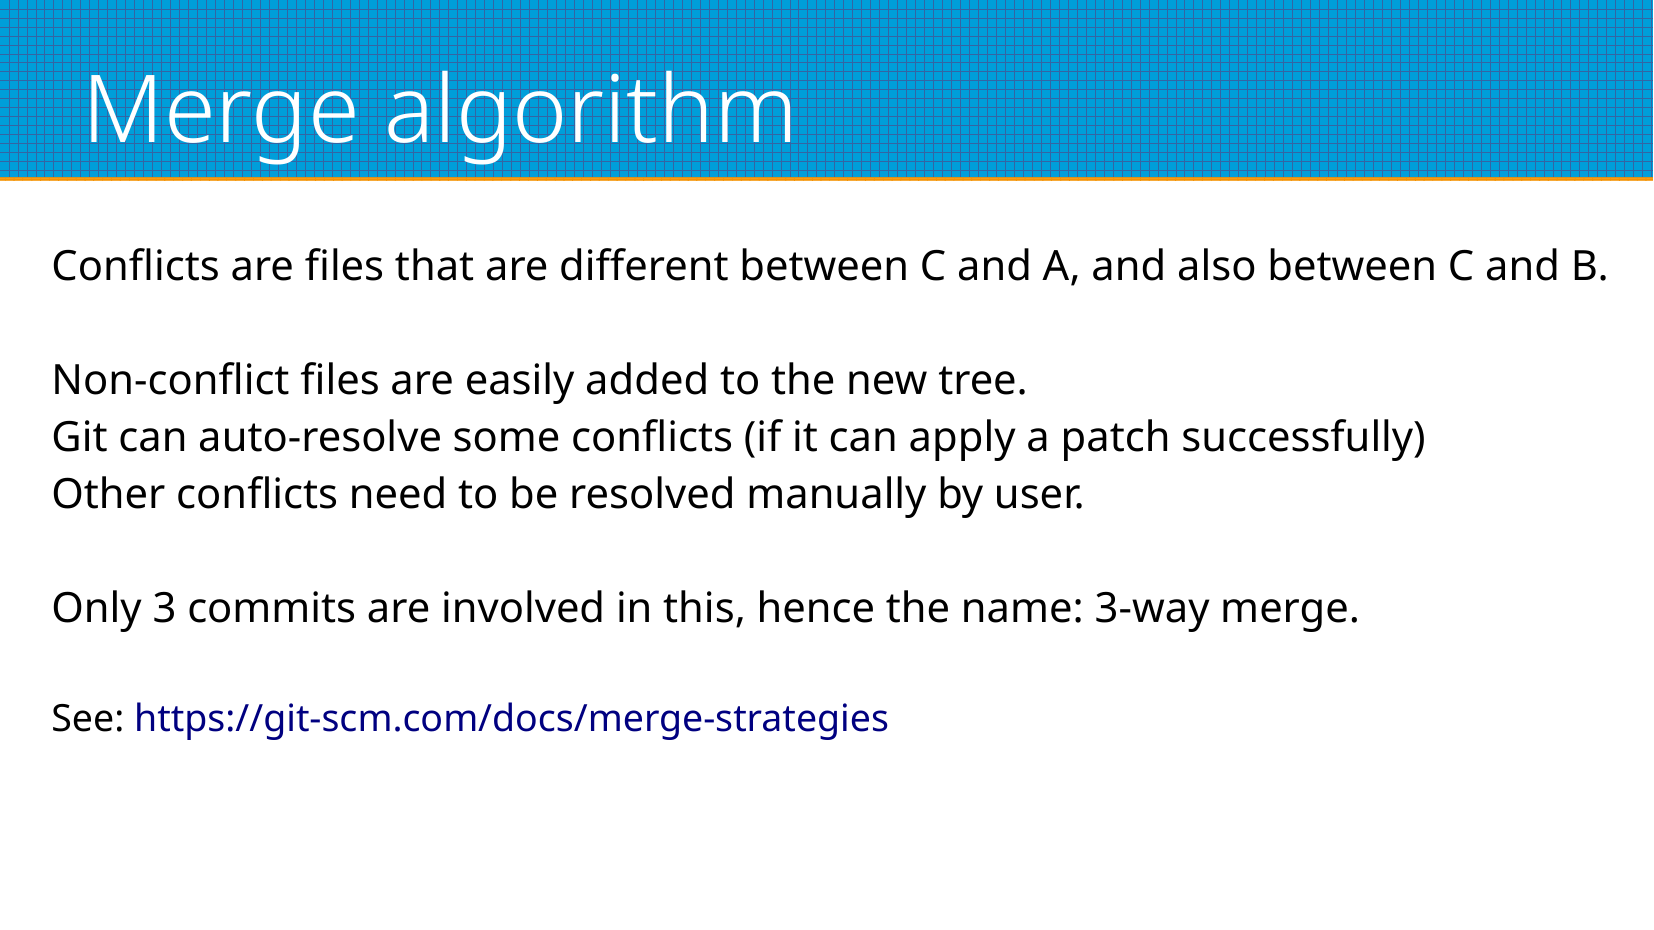

# Merge algorithm
Conflicts are files that are different between C and A, and also between C and B.
Non-conflict files are easily added to the new tree.
Git can auto-resolve some conflicts (if it can apply a patch successfully)
Other conflicts need to be resolved manually by user.
Only 3 commits are involved in this, hence the name: 3-way merge.
See: https://git-scm.com/docs/merge-strategies